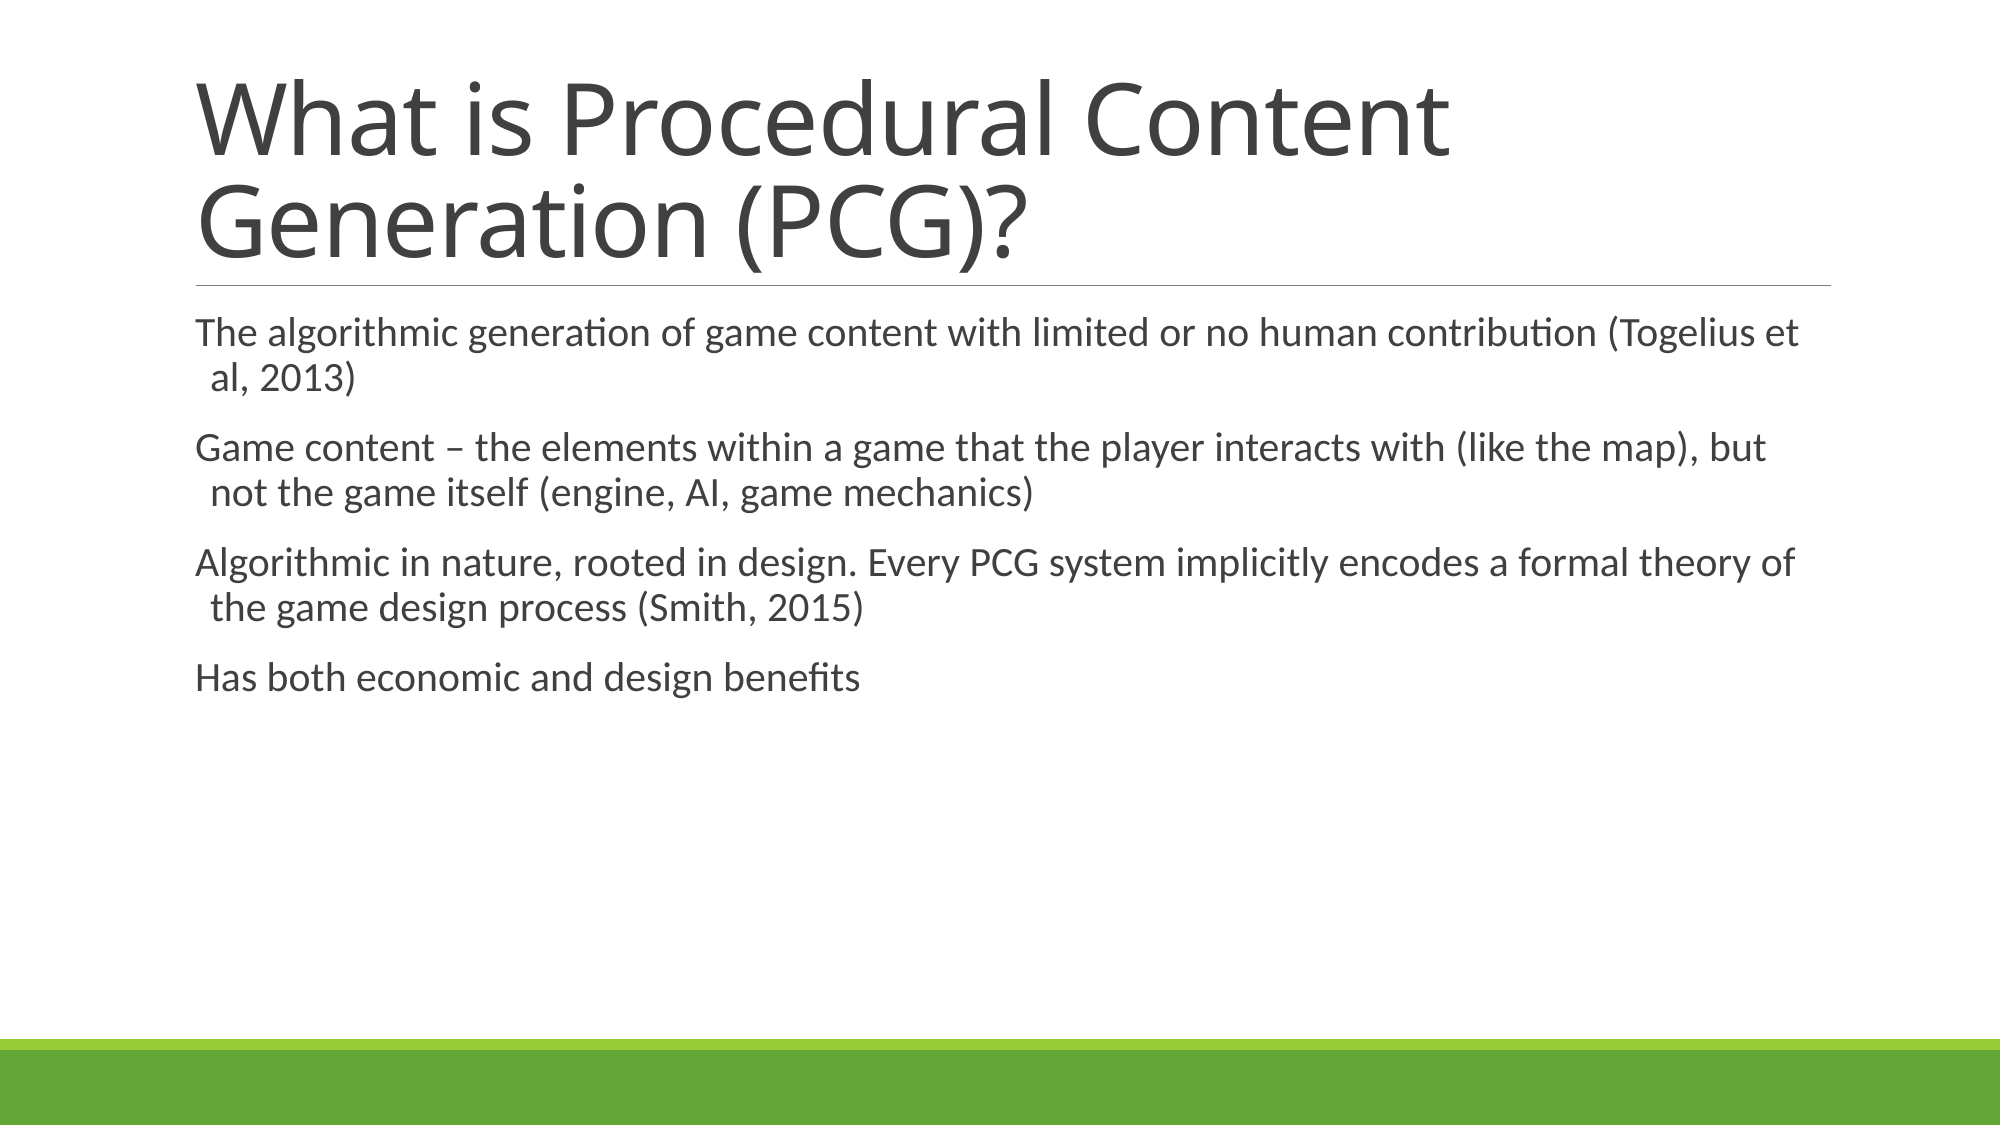

# What is Procedural Content Generation (PCG)?
The algorithmic generation of game content with limited or no human contribution (Togelius et al, 2013)
Game content – the elements within a game that the player interacts with (like the map), but not the game itself (engine, AI, game mechanics)
Algorithmic in nature, rooted in design. Every PCG system implicitly encodes a formal theory of the game design process (Smith, 2015)
Has both economic and design benefits